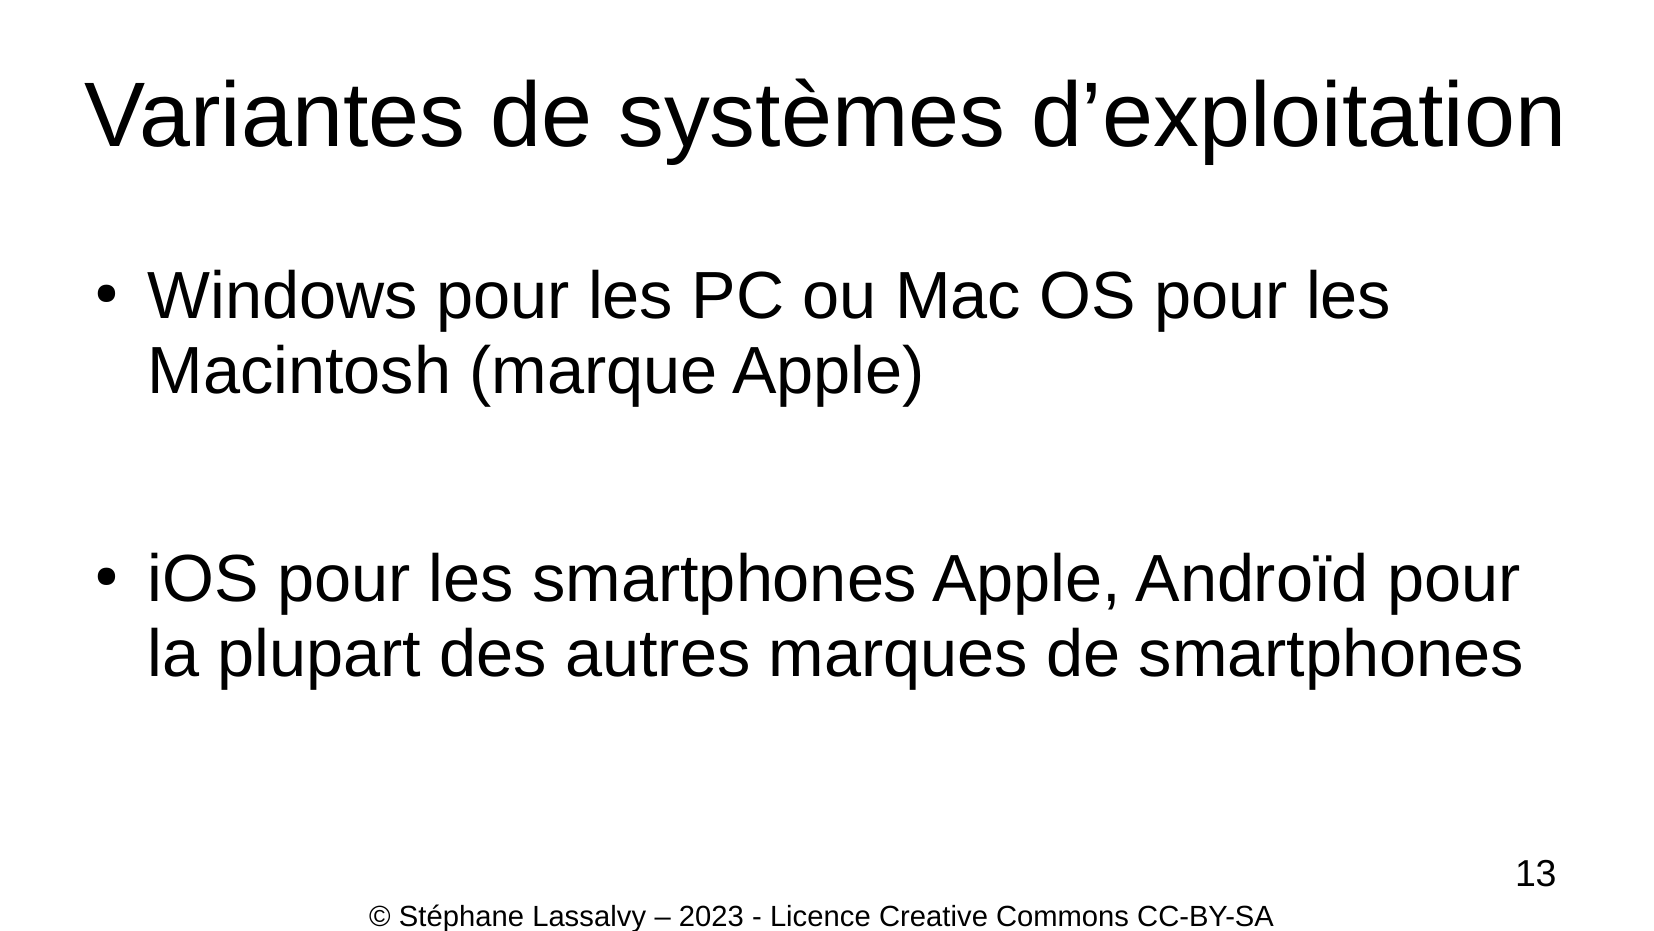

# Variantes de systèmes d’exploitation
Windows pour les PC ou Mac OS pour les Macintosh (marque Apple)
iOS pour les smartphones Apple, Androïd pour la plupart des autres marques de smartphones
© Stéphane Lassalvy – 2023 - Licence Creative Commons CC-BY-SA